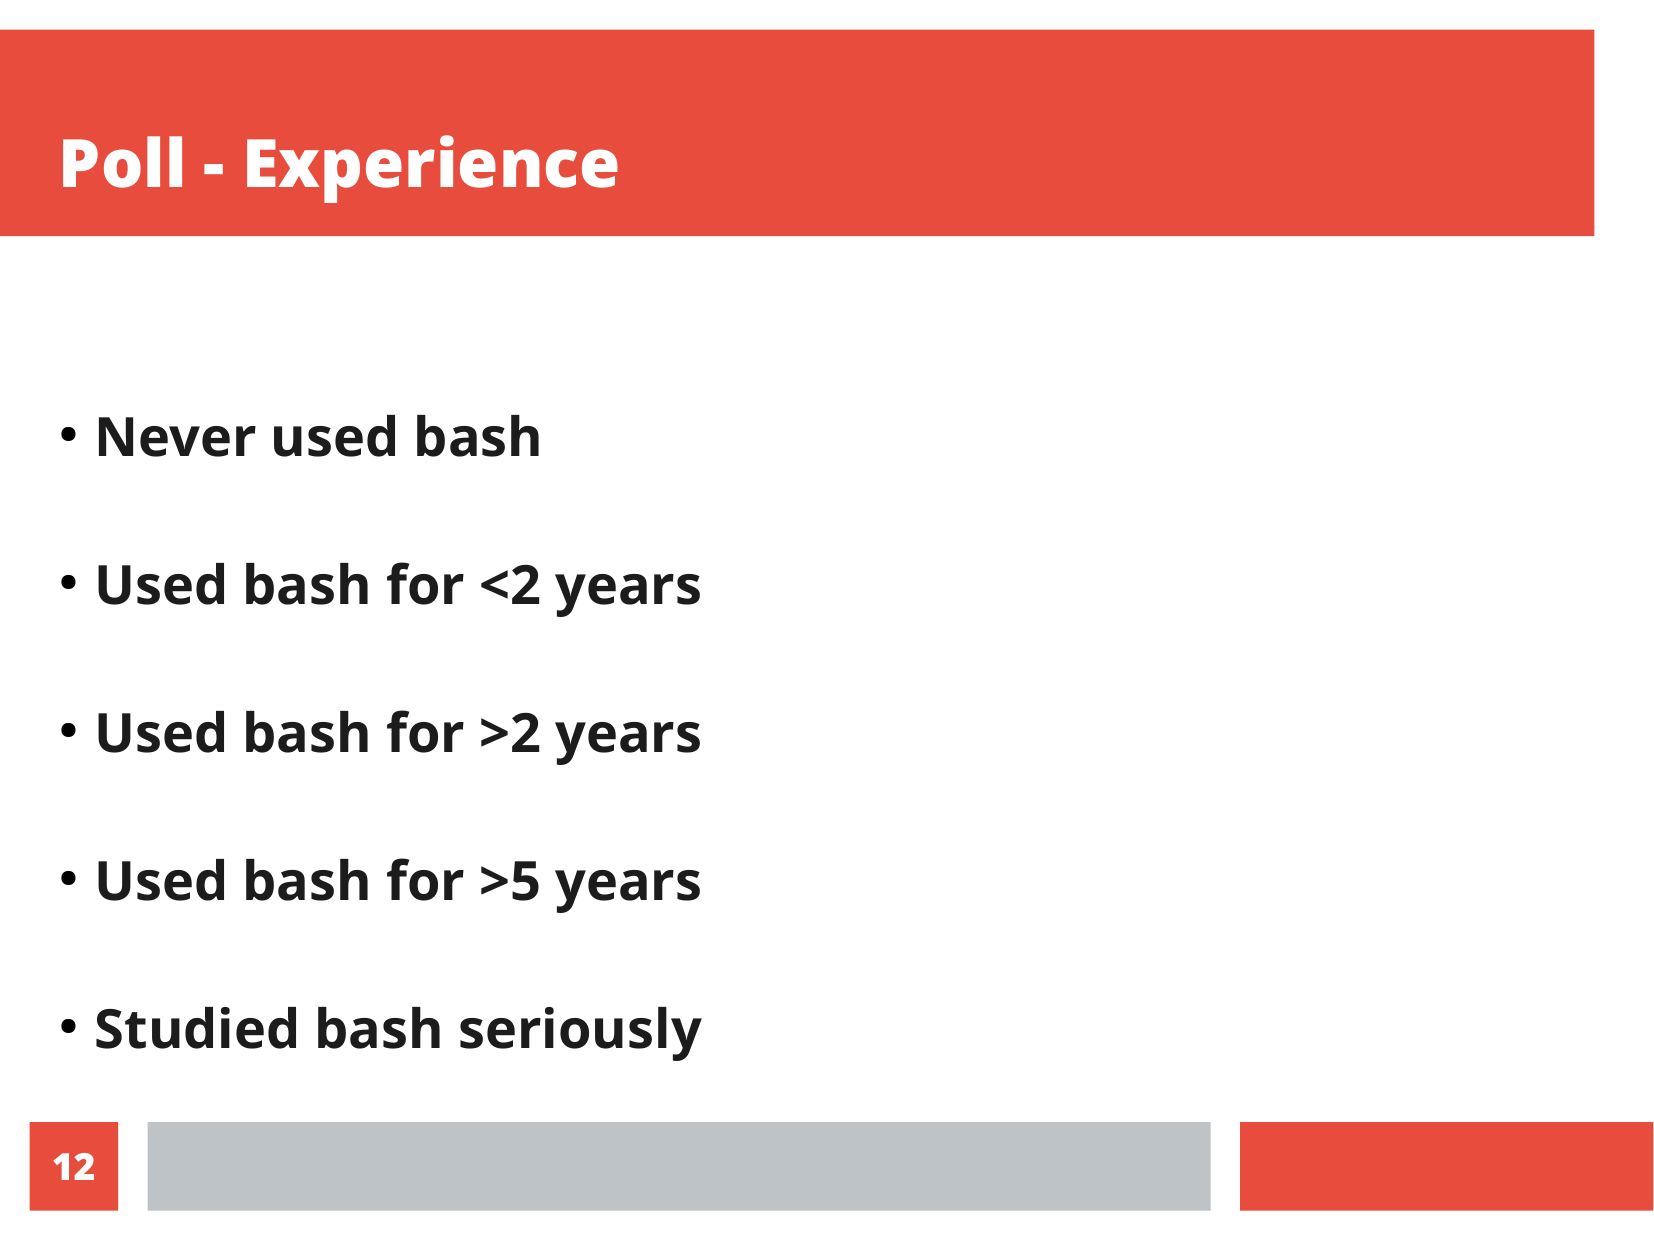

# Poll - Experience
Never used bash
Used bash for <2 years
Used bash for >2 years
Used bash for >5 years
Studied bash seriously
12